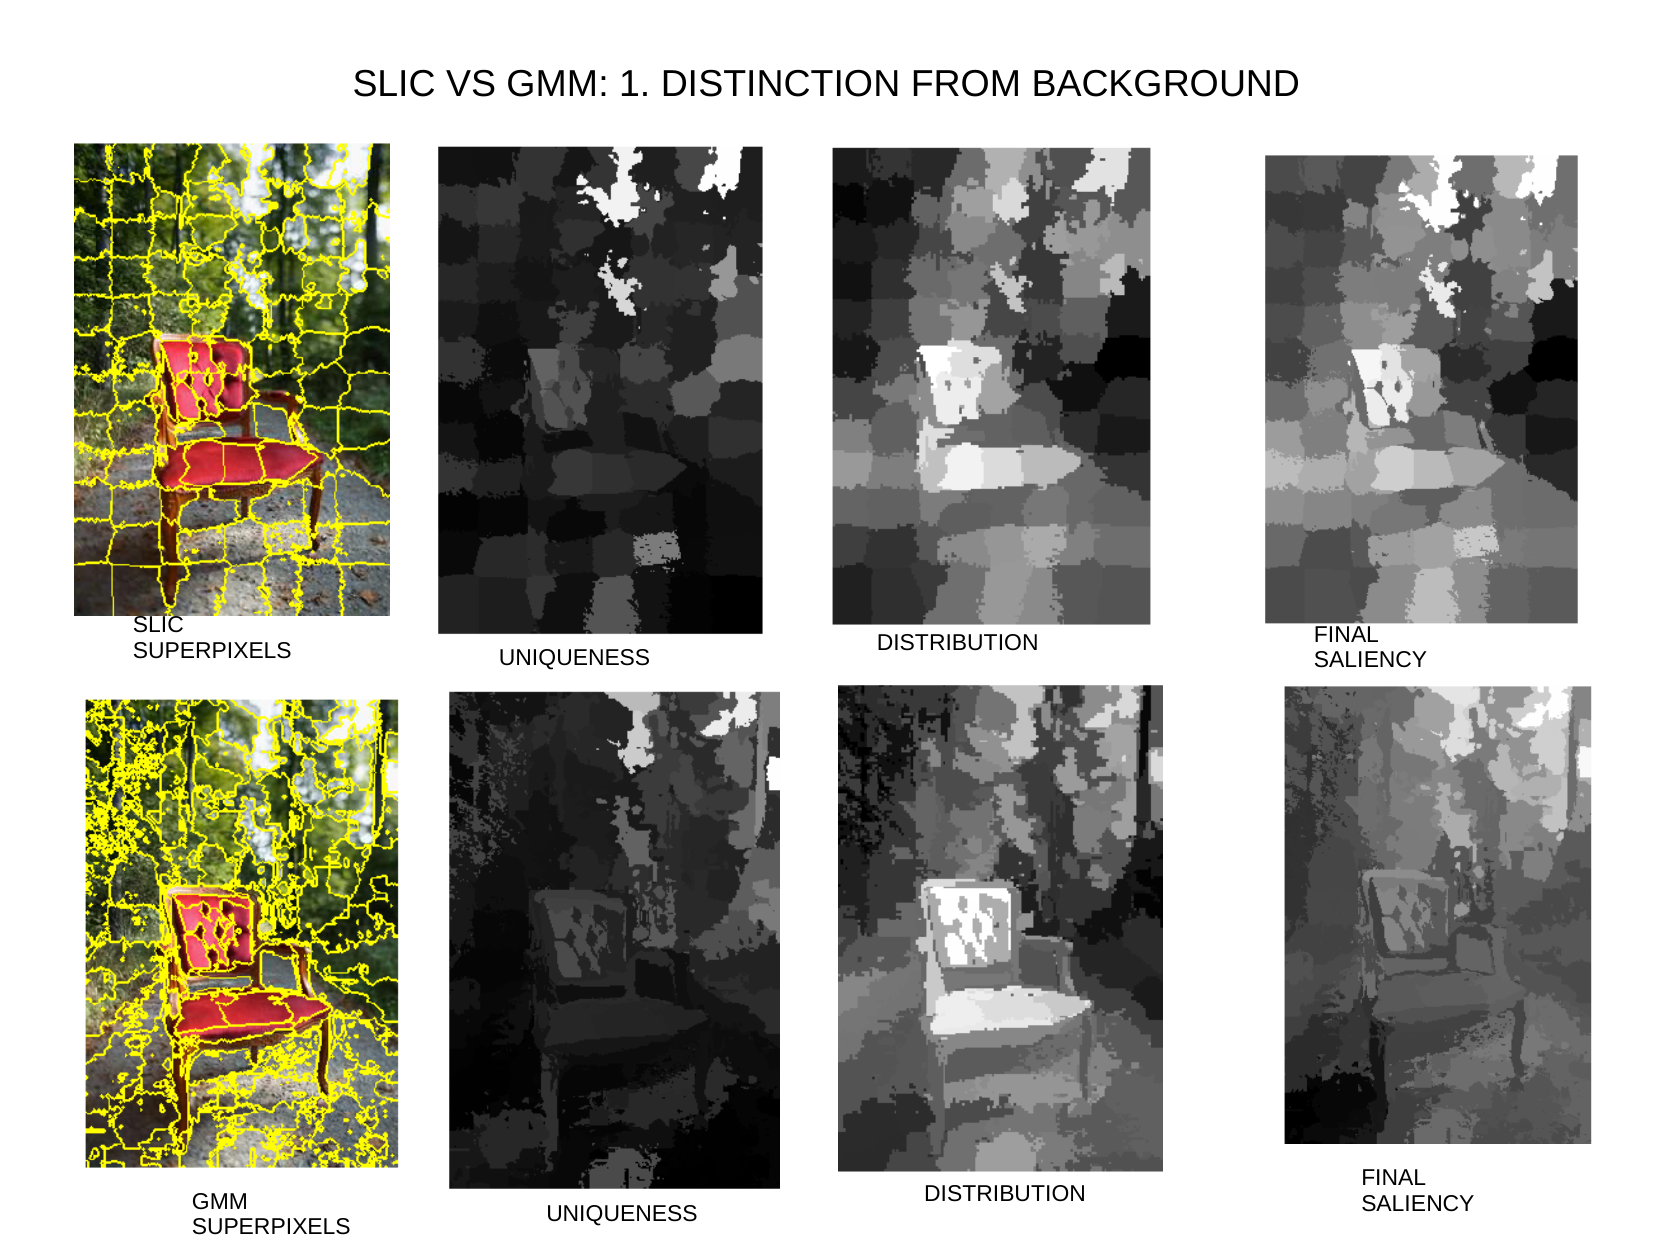

# SLIC VS GMM: 1. DISTINCTION FROM BACKGROUND
SLIC SUPERPIXELS
FINAL SALIENCY
DISTRIBUTION
UNIQUENESS
FINAL SALIENCY
DISTRIBUTION
GMM SUPERPIXELS
UNIQUENESS